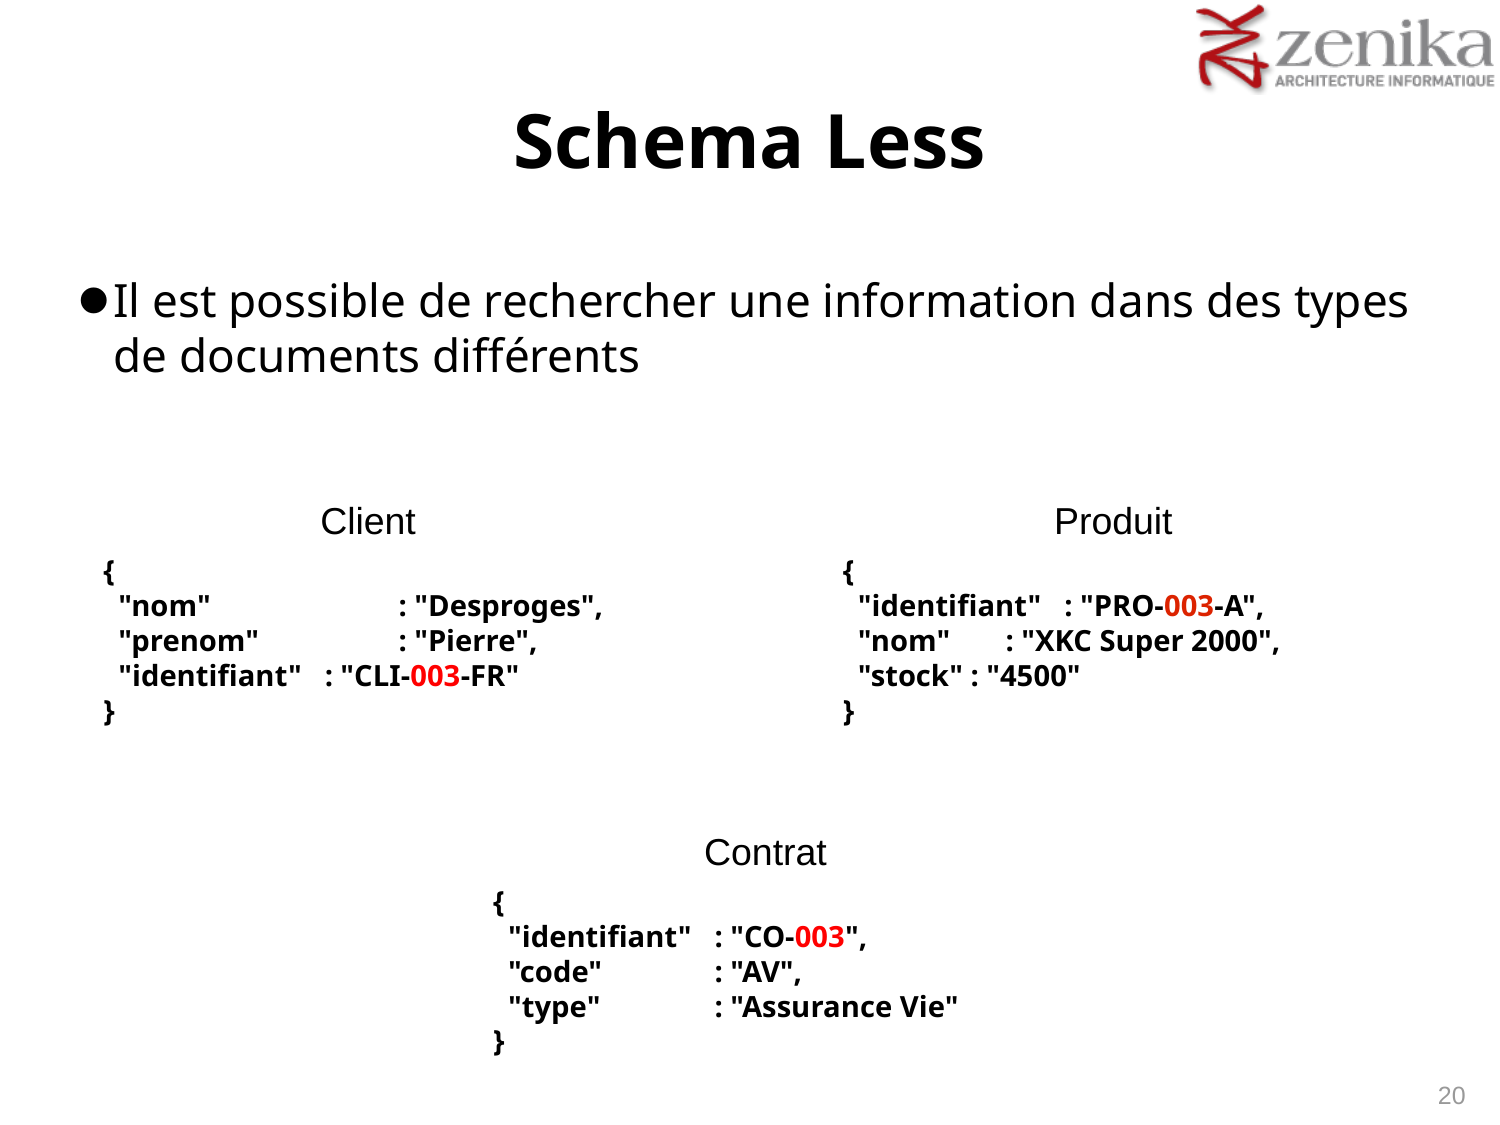

Schema Less
Il est possible de rechercher une information dans des types de documents différents
Client
Produit
{
 "nom" 			: "Desproges",
 "prenom" 		: "Pierre",
 "identifiant"	: "CLI-003-FR"
}
{
 "identifiant"	: "PRO-003-A",
 "nom"	 : "XKC Super 2000",
 "stock" : "4500"
}
Contrat
{
 "identifiant"	: "CO-003",
 "code"	 	: "AV",
 "type"		: "Assurance Vie"
}